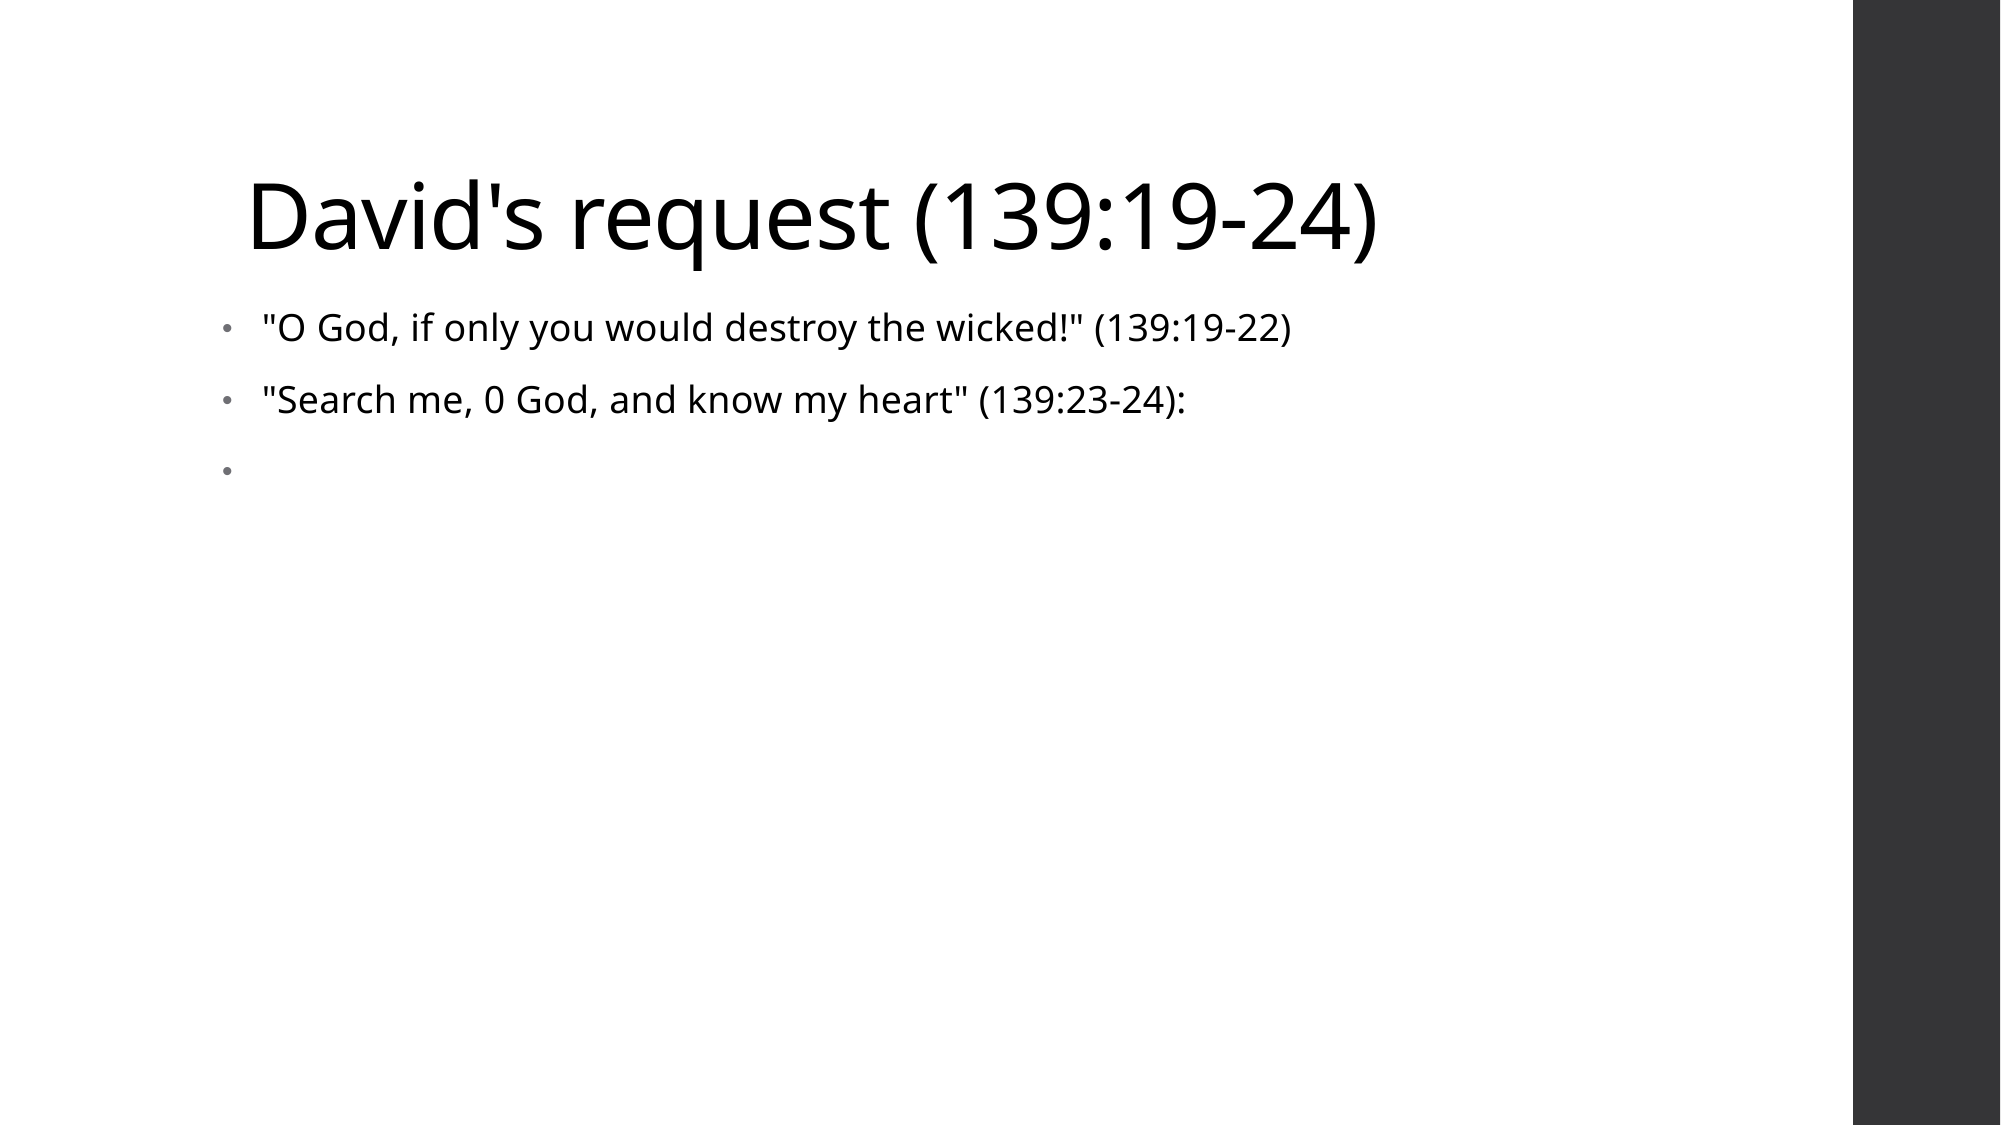

# David's request (139:19-24)
 "O God, if only you would destroy the wicked!" (139:19-22)
 "Search me, 0 God, and know my heart" (139:23-24):